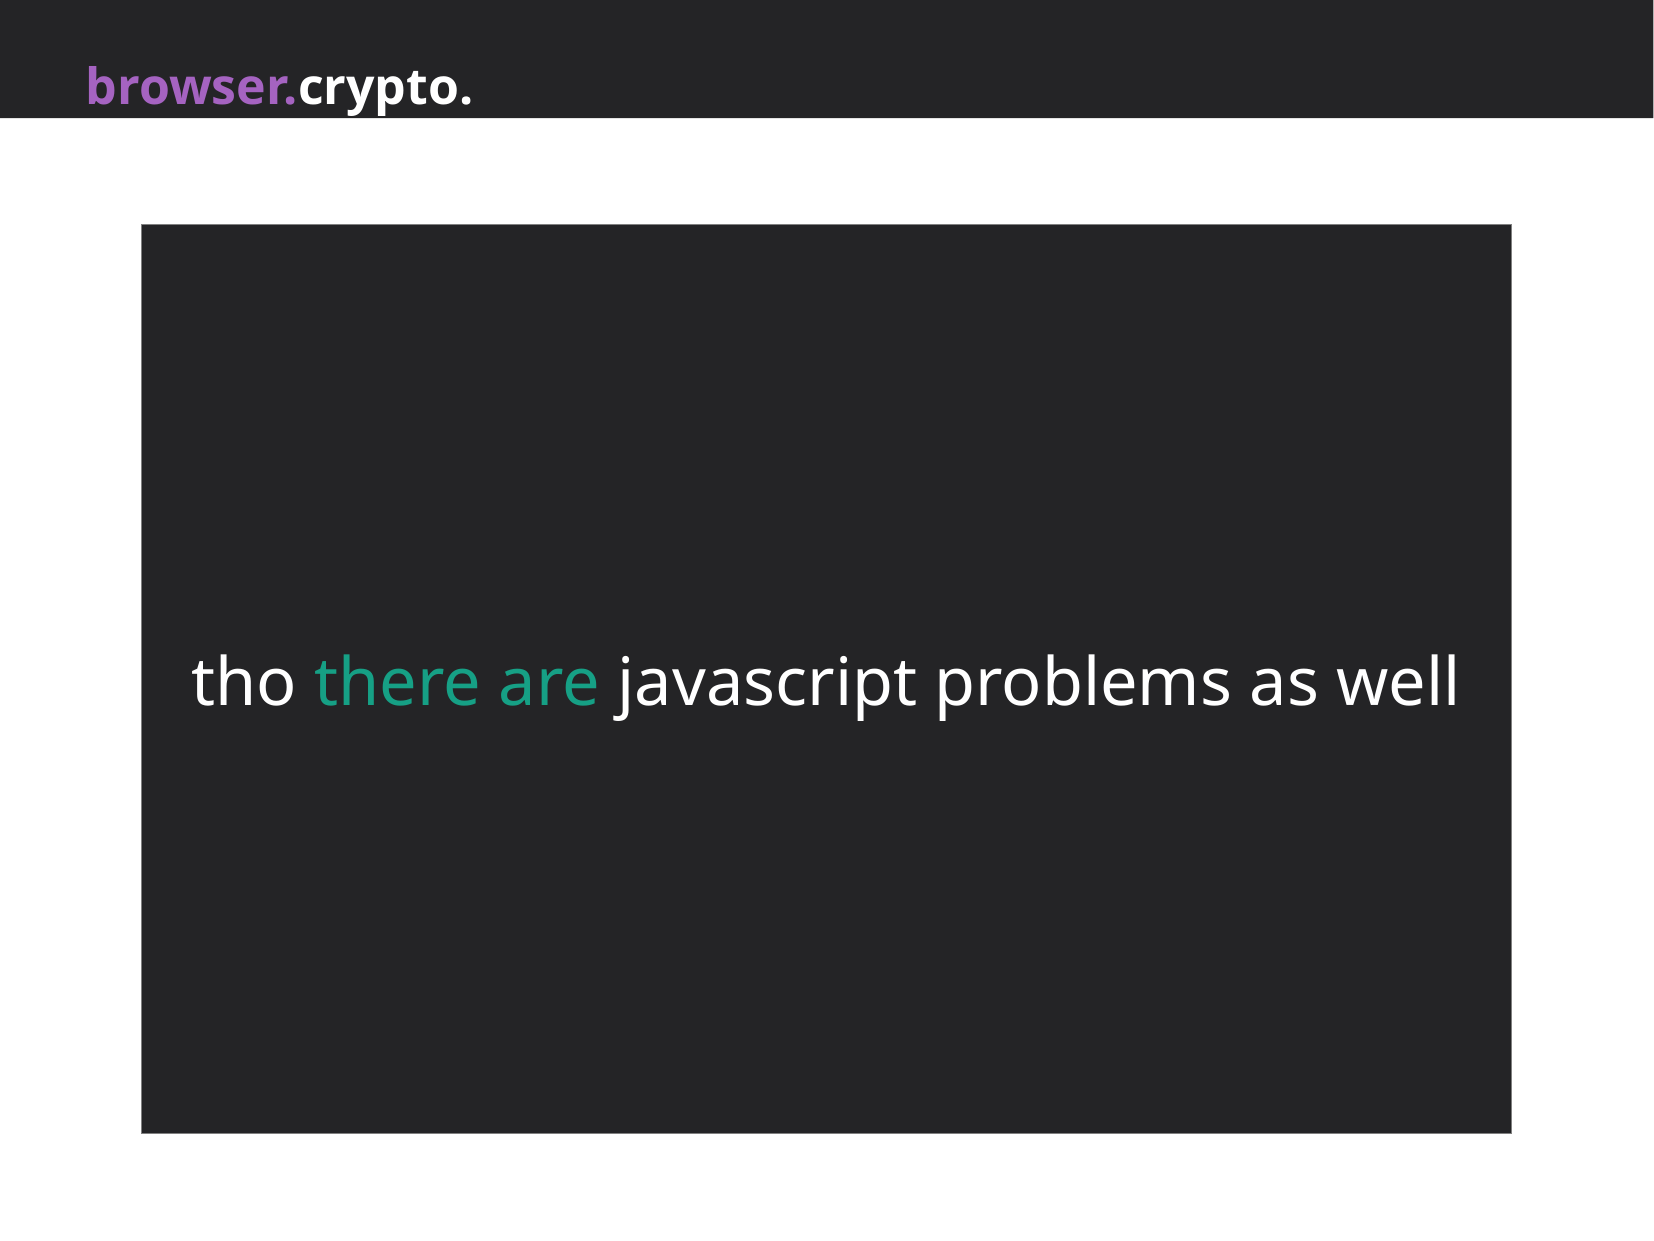

browser.crypto.
tho there are javascript problems as well